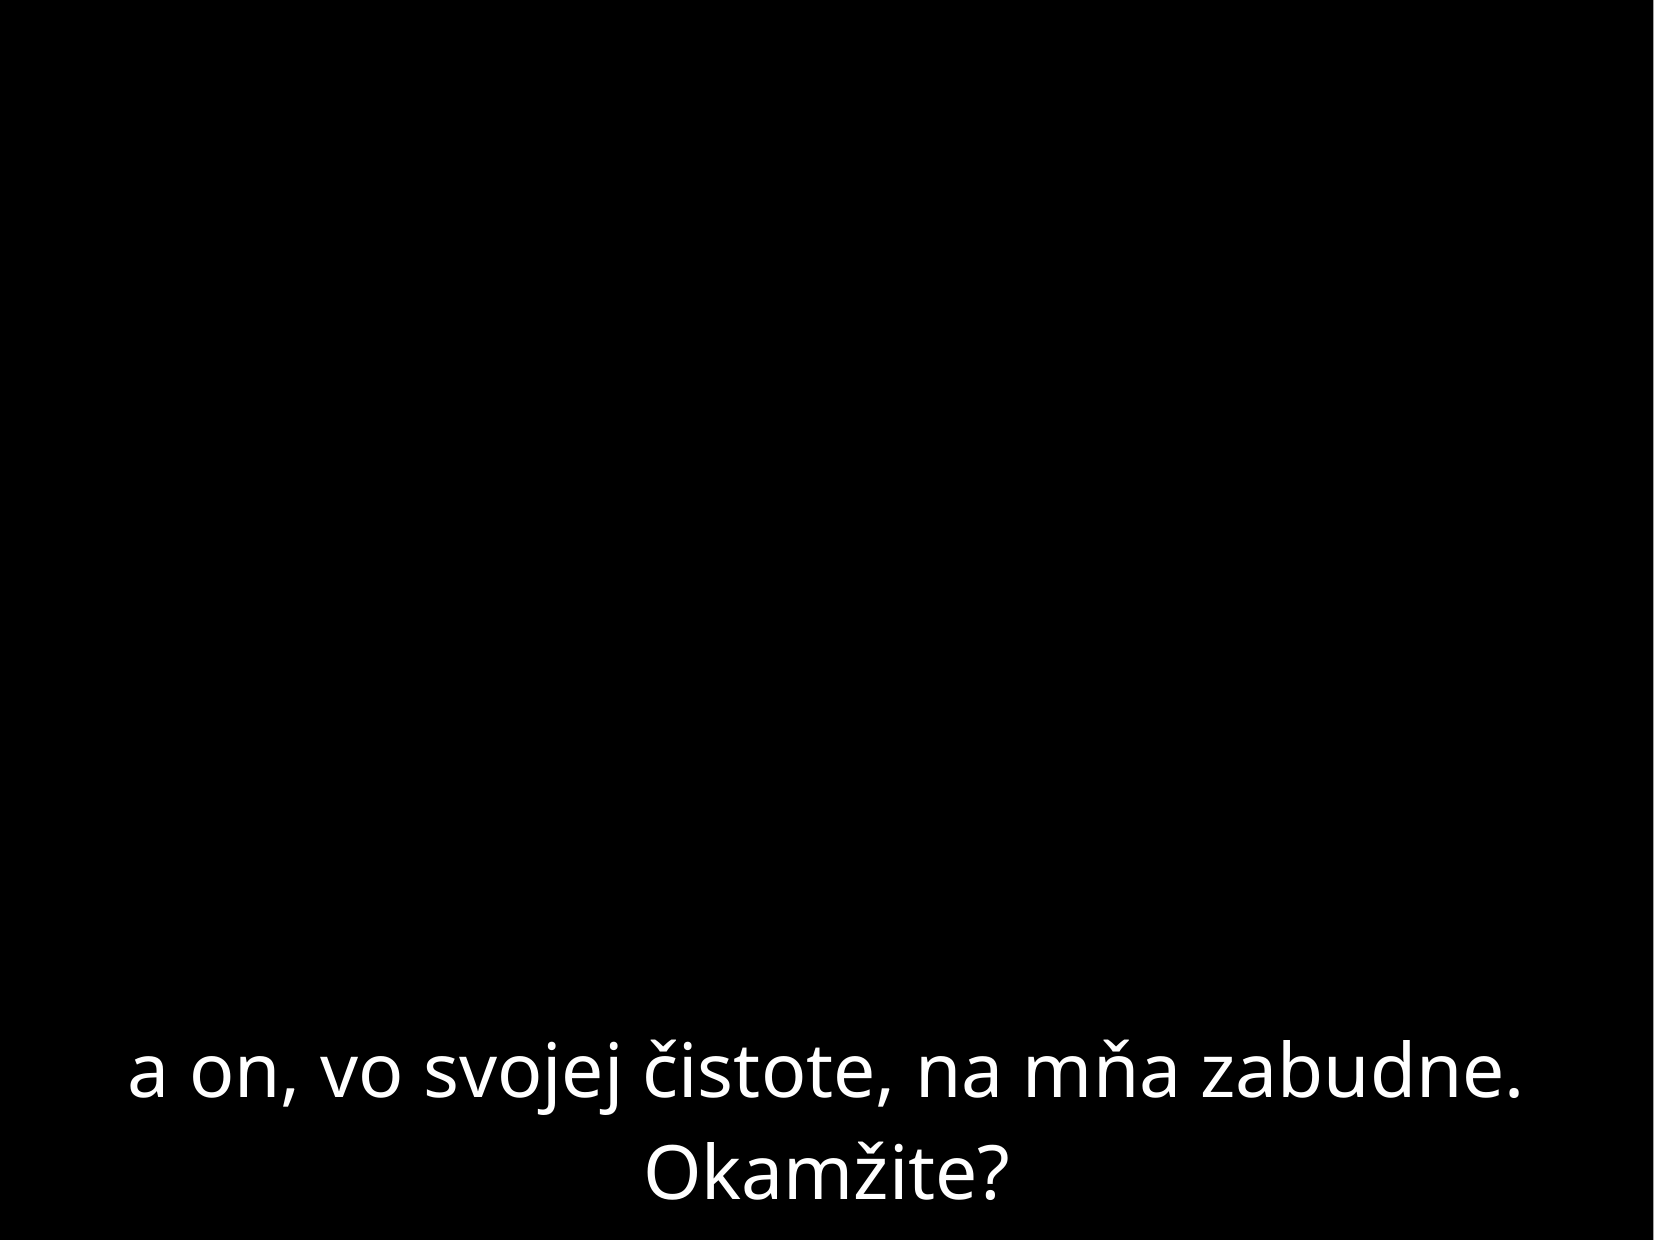

# a on, vo svojej čistote, na mňa zabudne. Okamžite?